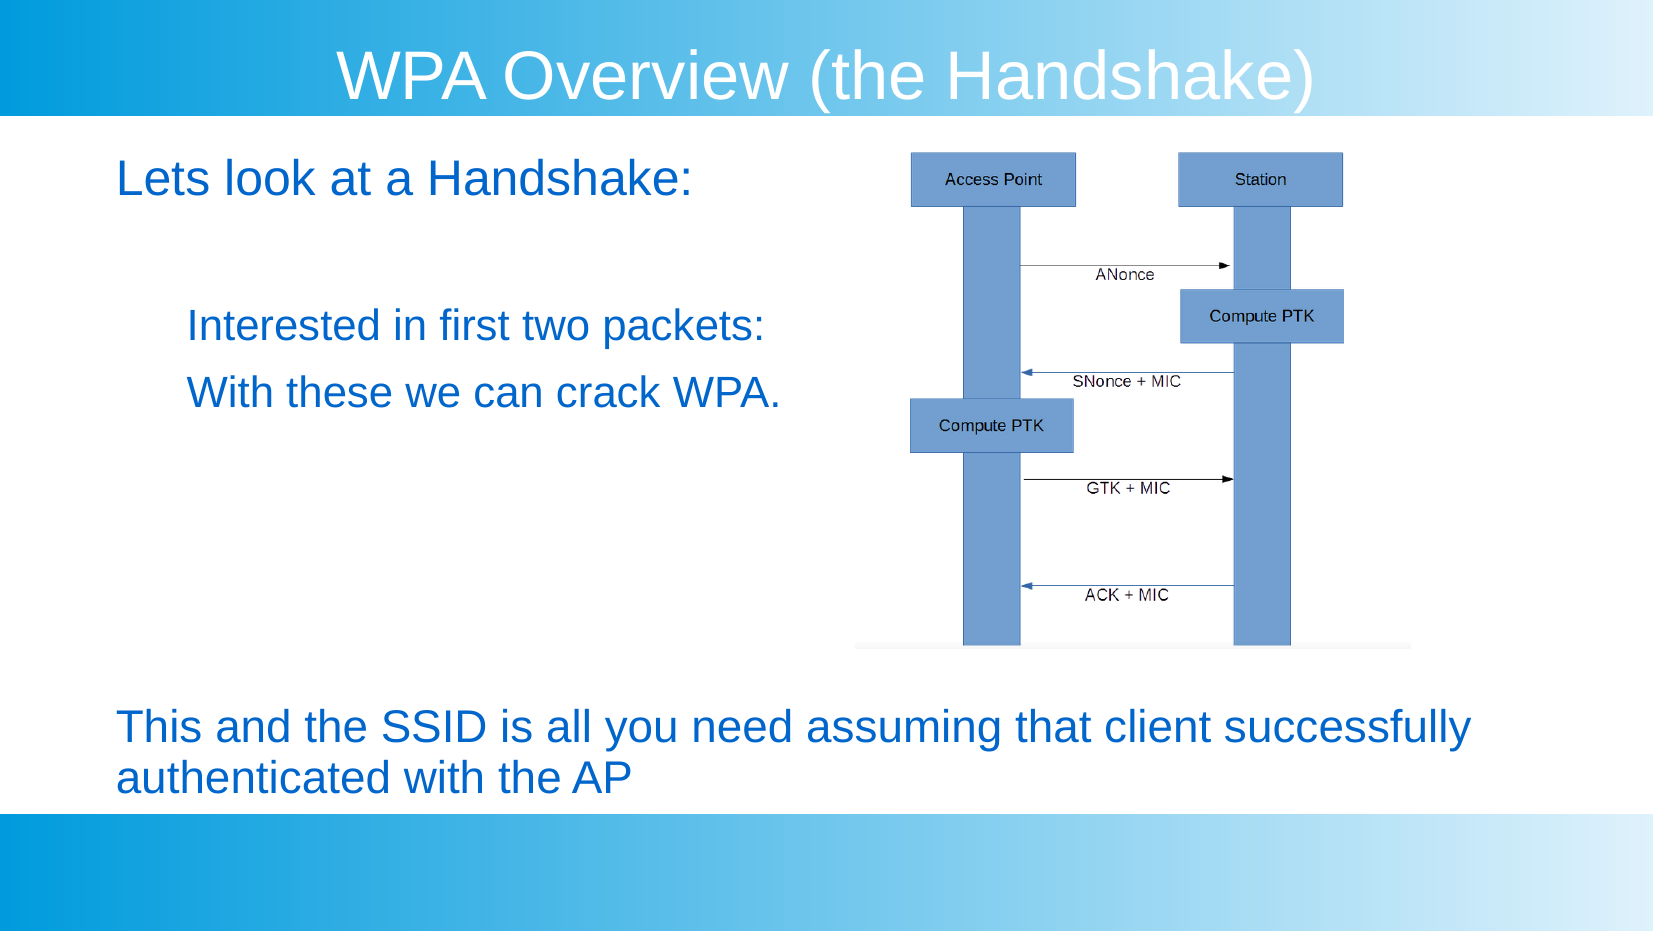

WPA Overview (the Handshake)
# Lets look at a Handshake:
Interested in first two packets:
With these we can crack WPA.
This and the SSID is all you need assuming that client successfully authenticated with the AP